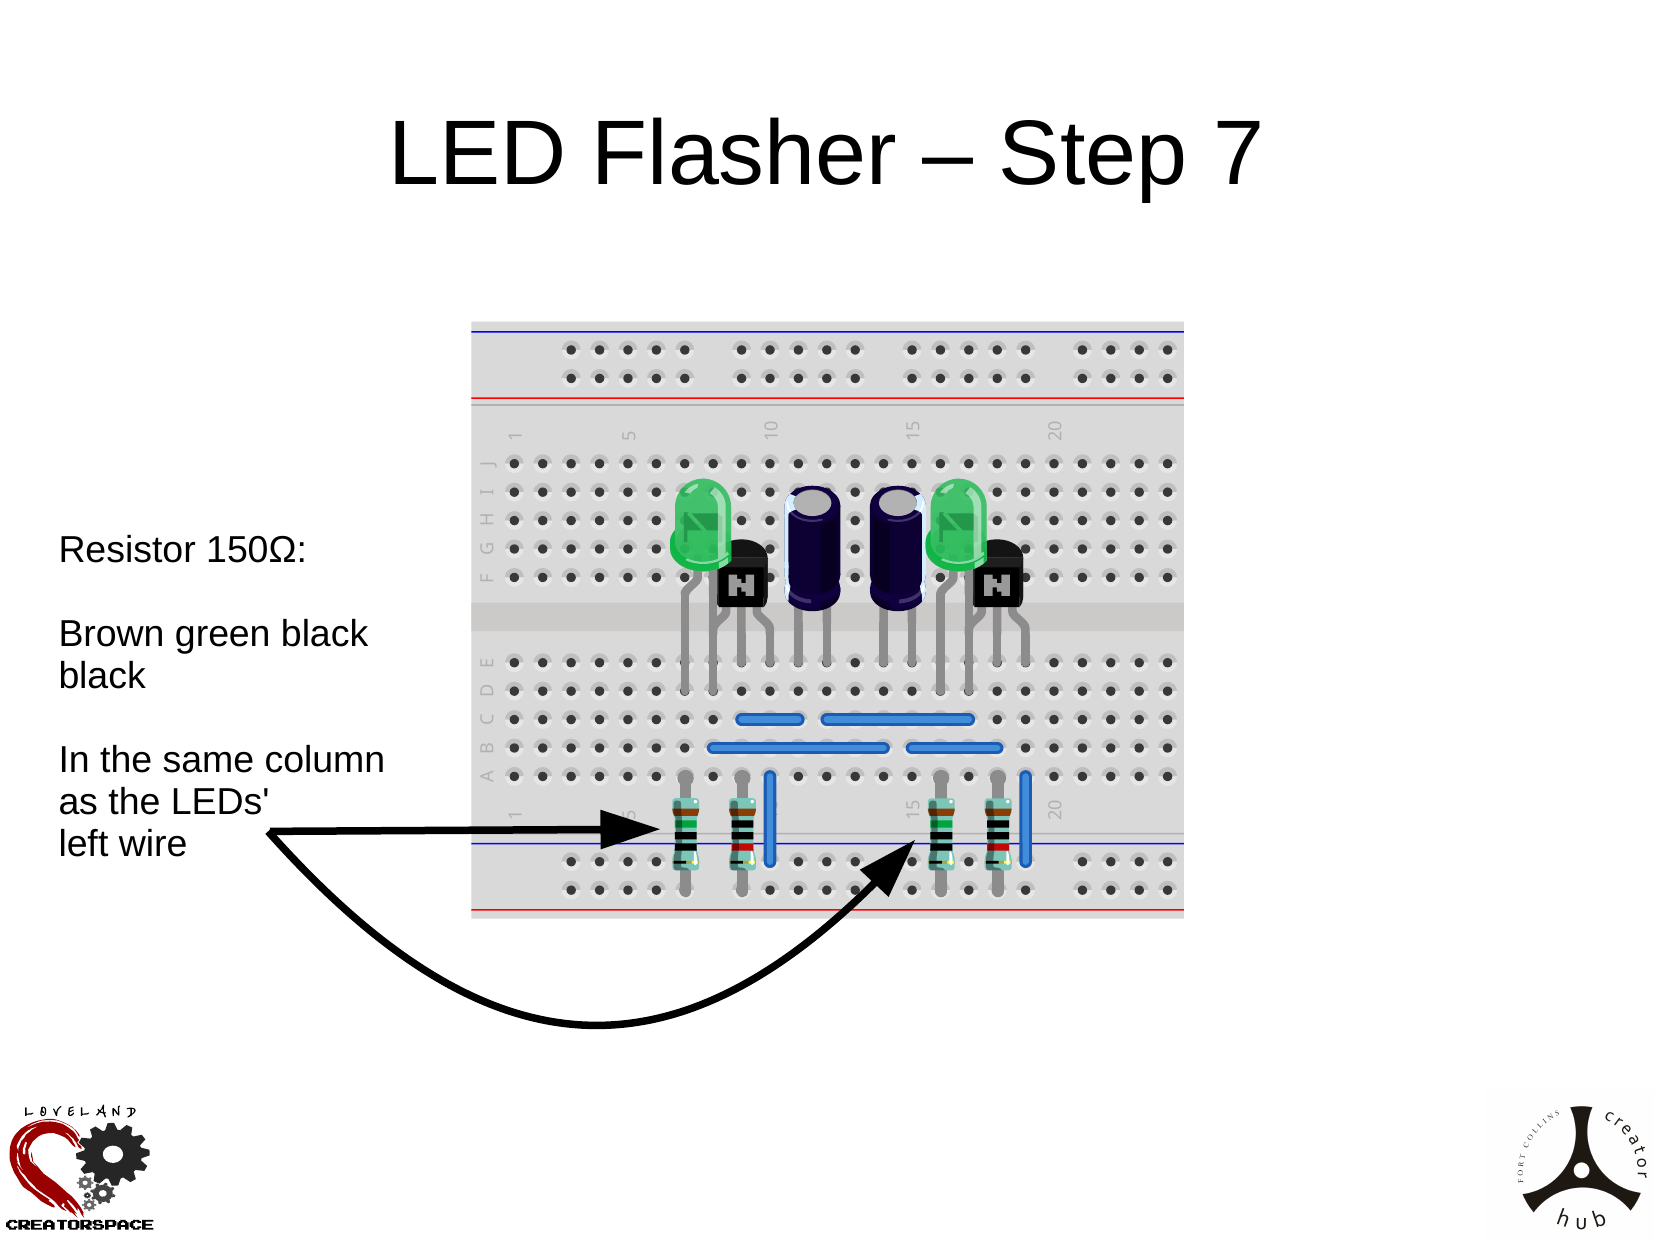

# LED Flasher – Step 7
Resistor 150Ω:
Brown green black black
In the same column as the LEDs'
left wire